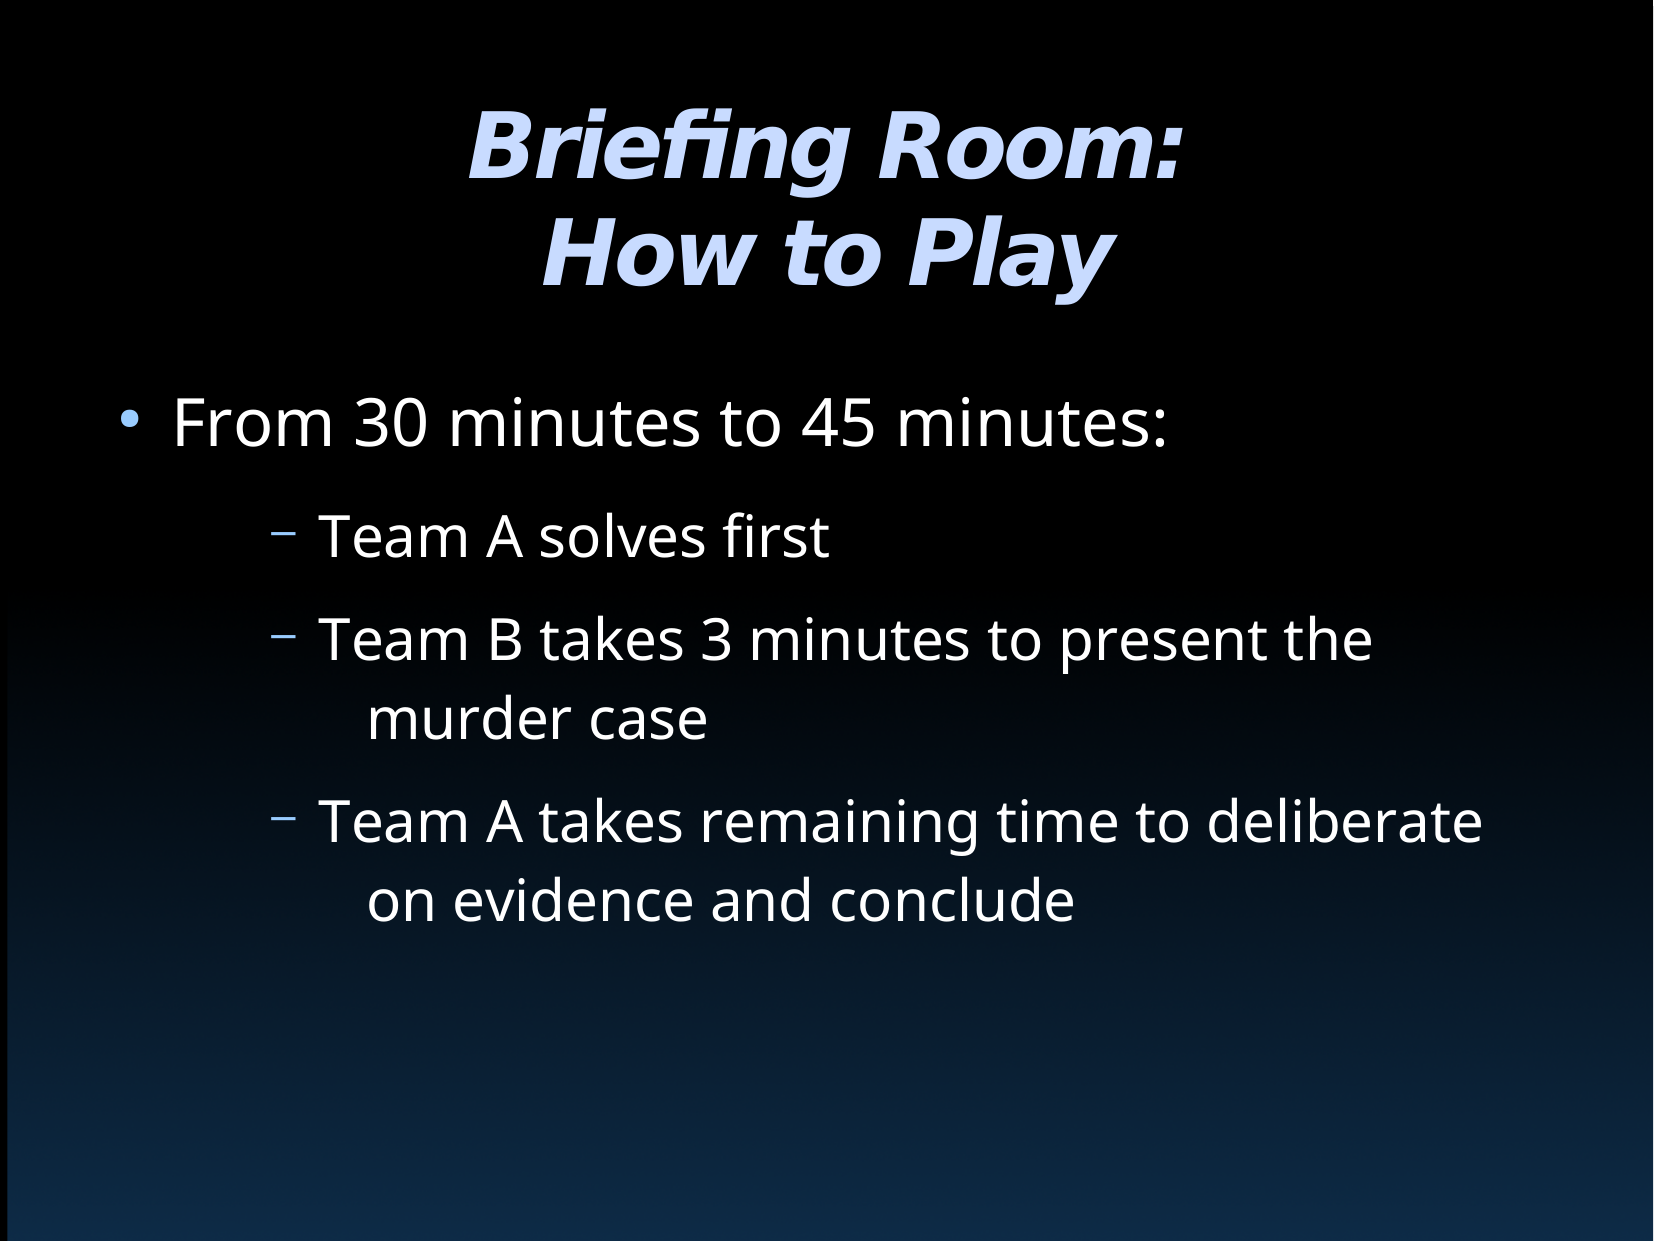

# Briefing Room: How to Play
From 30 minutes to 45 minutes:
Team A solves first
Team B takes 3 minutes to present the murder case
Team A takes remaining time to deliberate on evidence and conclude